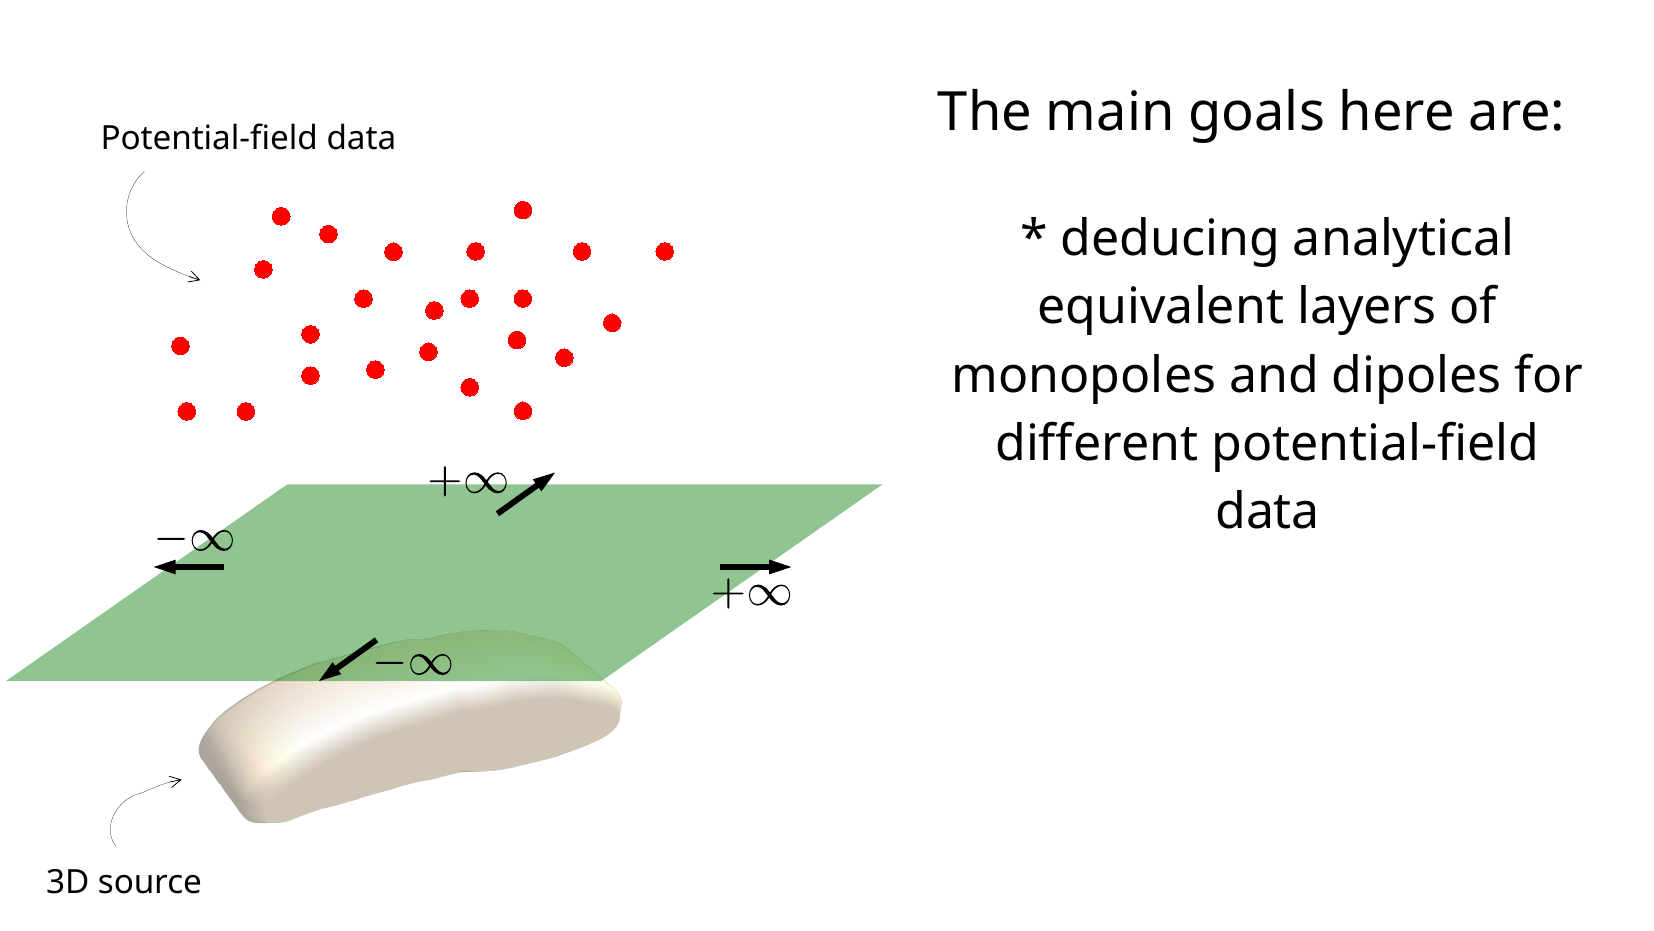

The main goals here are:
Potential-field data
* deducing analytical equivalent layers of monopoles and dipoles for different potential-field data
3D source